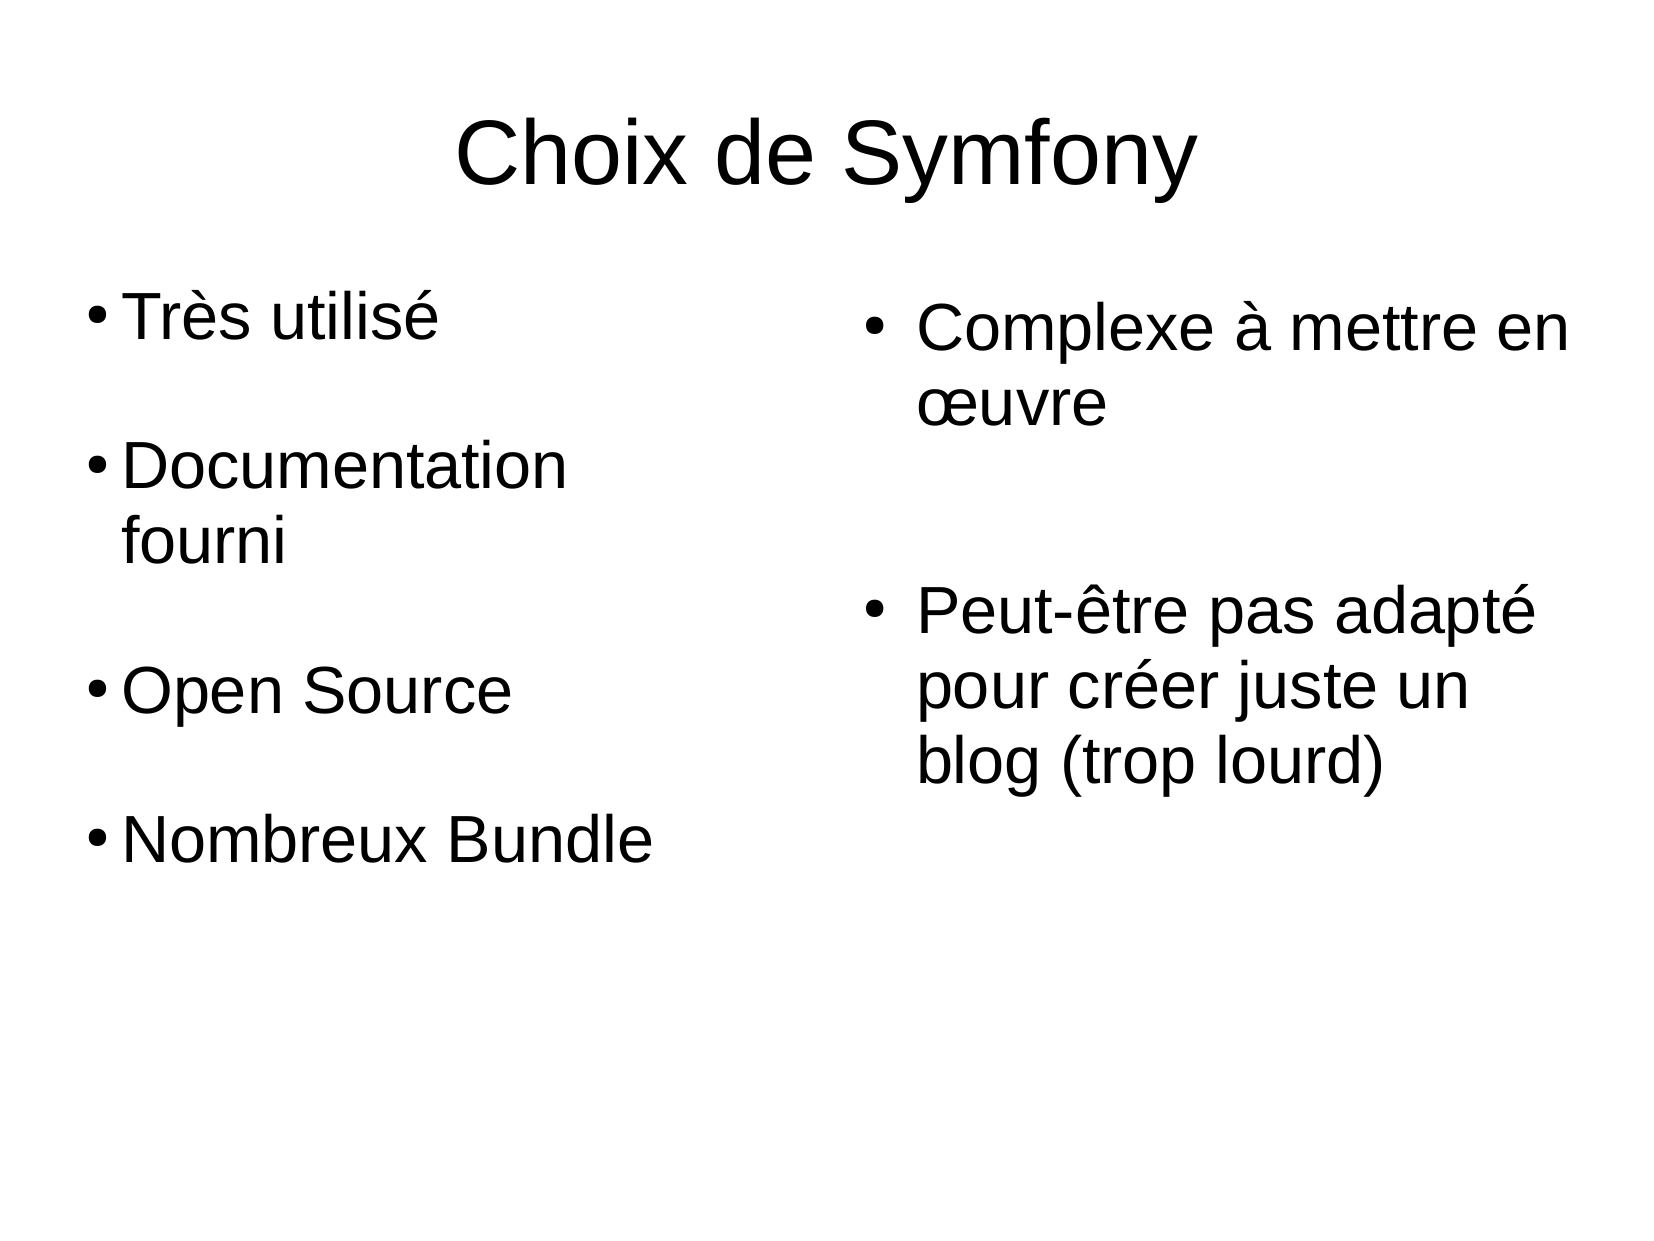

# Choix de Symfony
Très utilisé
Documentation fourni
Open Source
Nombreux Bundle
Complexe à mettre en œuvre
Peut-être pas adapté pour créer juste un blog (trop lourd)